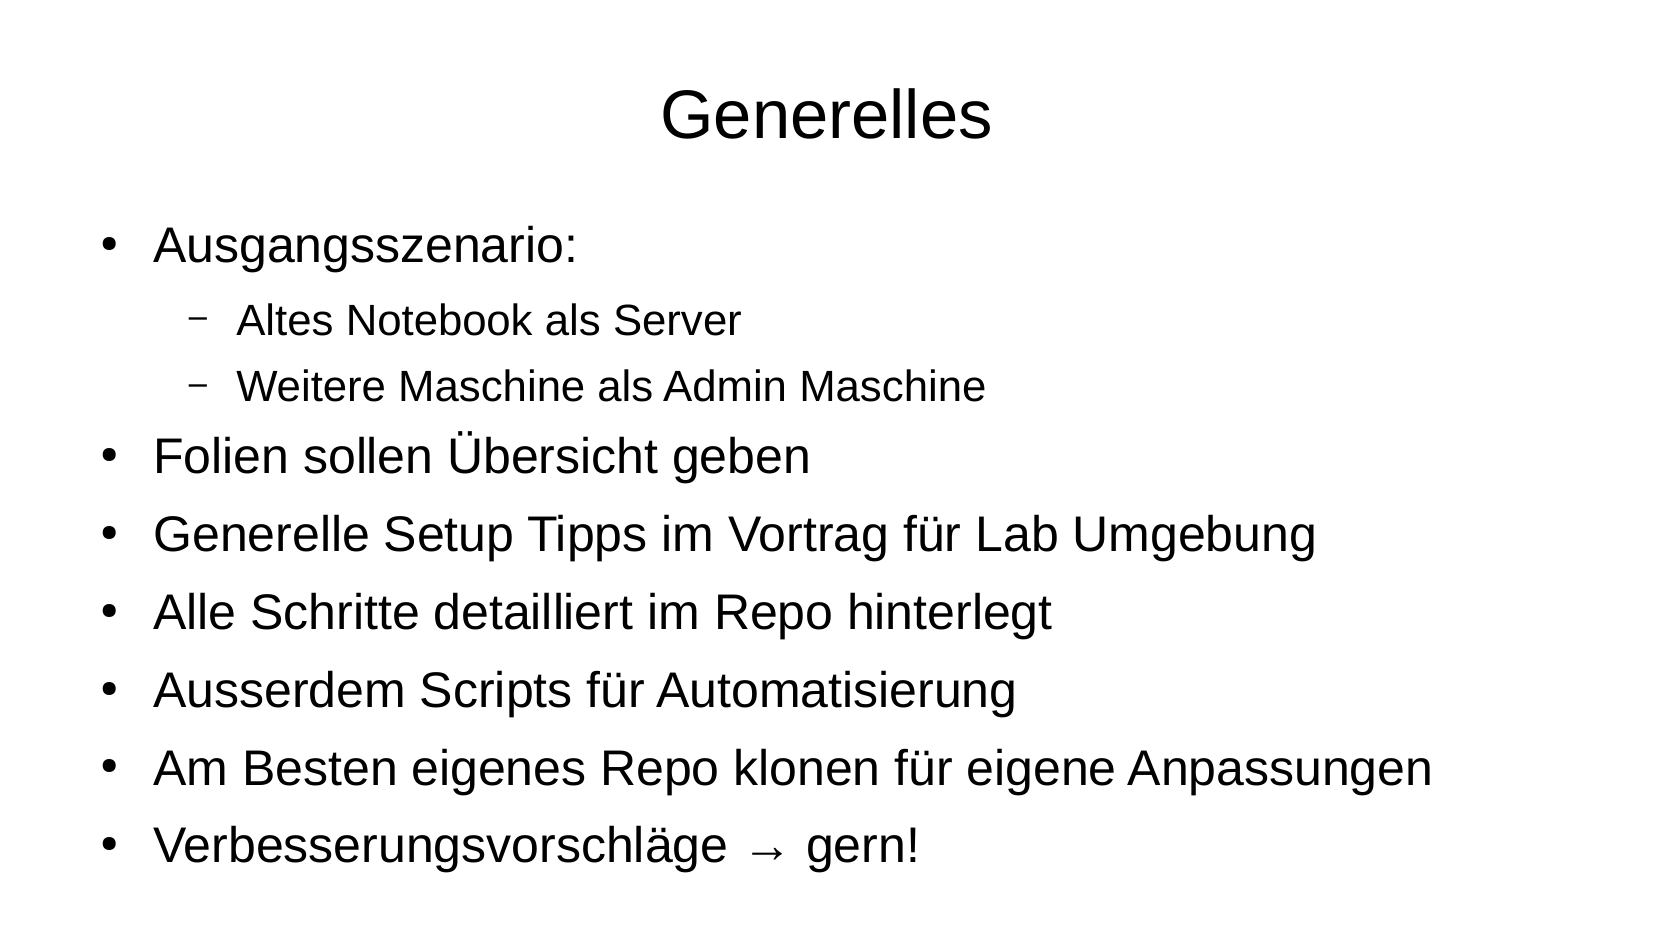

# Generelles
Ausgangsszenario:
Altes Notebook als Server
Weitere Maschine als Admin Maschine
Folien sollen Übersicht geben
Generelle Setup Tipps im Vortrag für Lab Umgebung
Alle Schritte detailliert im Repo hinterlegt
Ausserdem Scripts für Automatisierung
Am Besten eigenes Repo klonen für eigene Anpassungen
Verbesserungsvorschläge → gern!